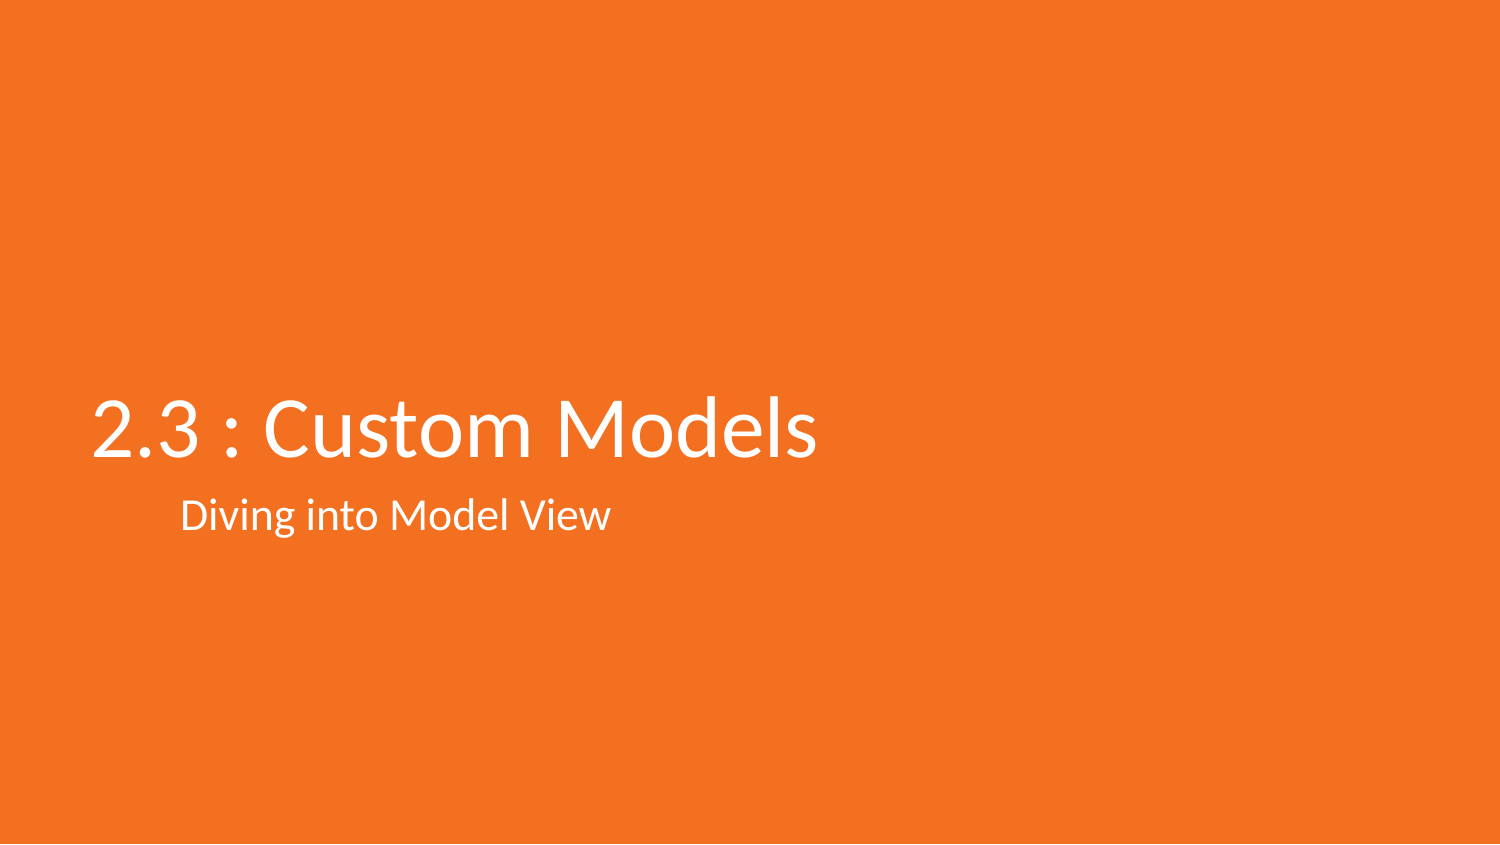

# 2.3 : Custom Models
Diving into Model View